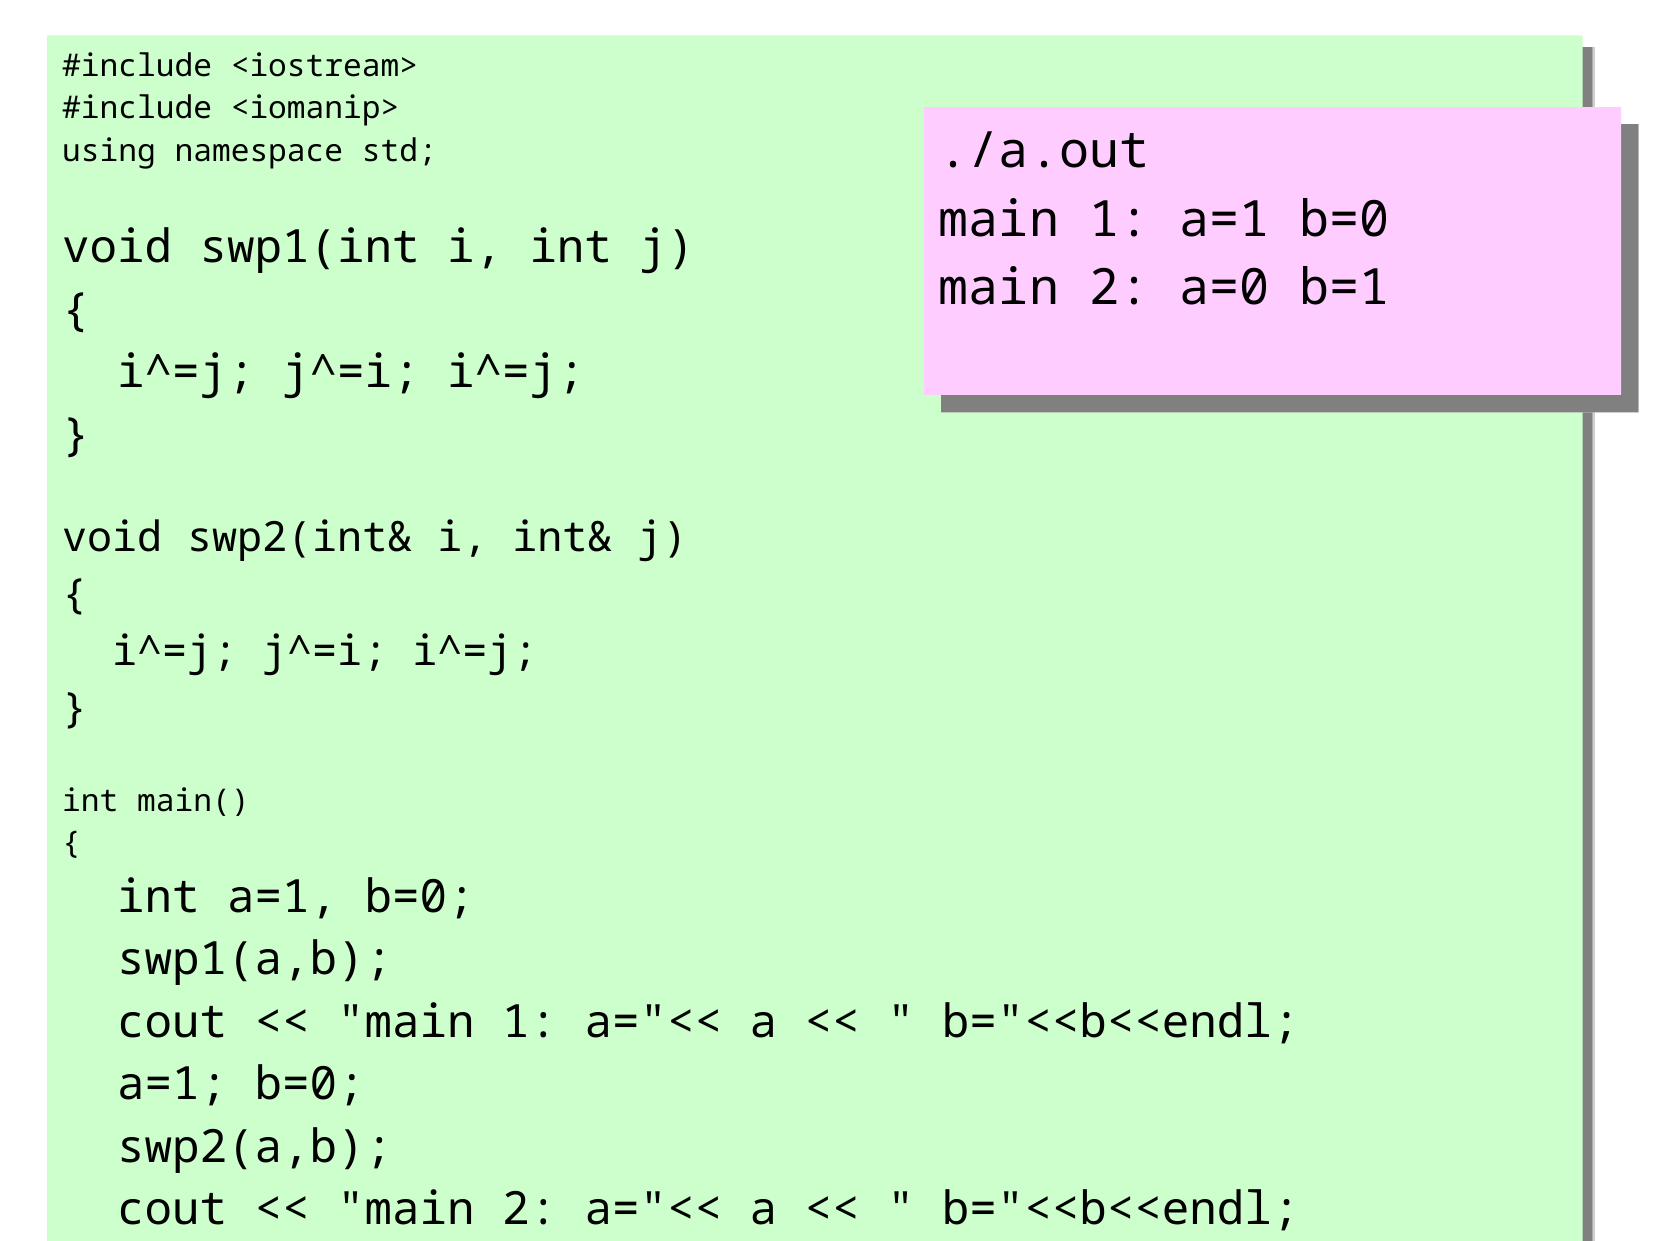

#include <iostream>
#include <iomanip>
using namespace std;
void swp1(int i, int j)
{
 i^=j; j^=i; i^=j;
}
void swp2(int& i, int& j)
{
 i^=j; j^=i; i^=j;
}
int main()
{
 int a=1, b=0;
 swp1(a,b);
 cout << "main 1: a="<< a << " b="<<b<<endl;
 a=1; b=0;
 swp2(a,b);
 cout << "main 2: a="<< a << " b="<<b<<endl;
 return 0;
}
./a.out
main 1: a=1 b=0
main 2: a=0 b=1
12